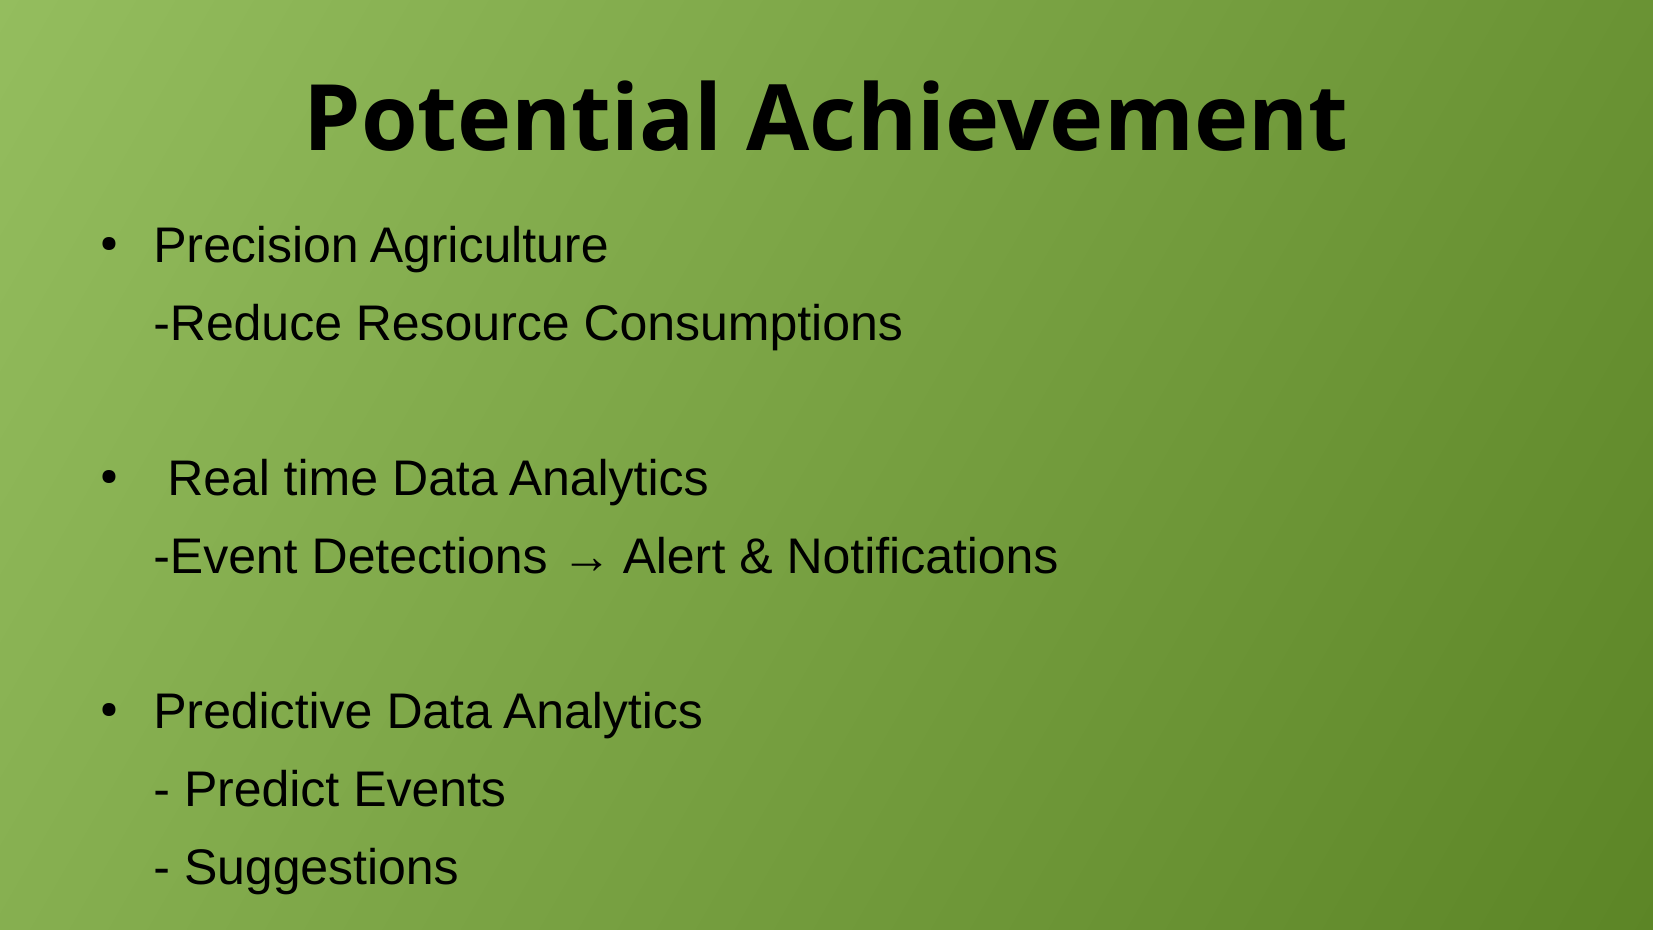

# Potential Achievement
Precision Agriculture
-Reduce Resource Consumptions
 Real time Data Analytics
-Event Detections → Alert & Notifications
Predictive Data Analytics
- Predict Events
- Suggestions